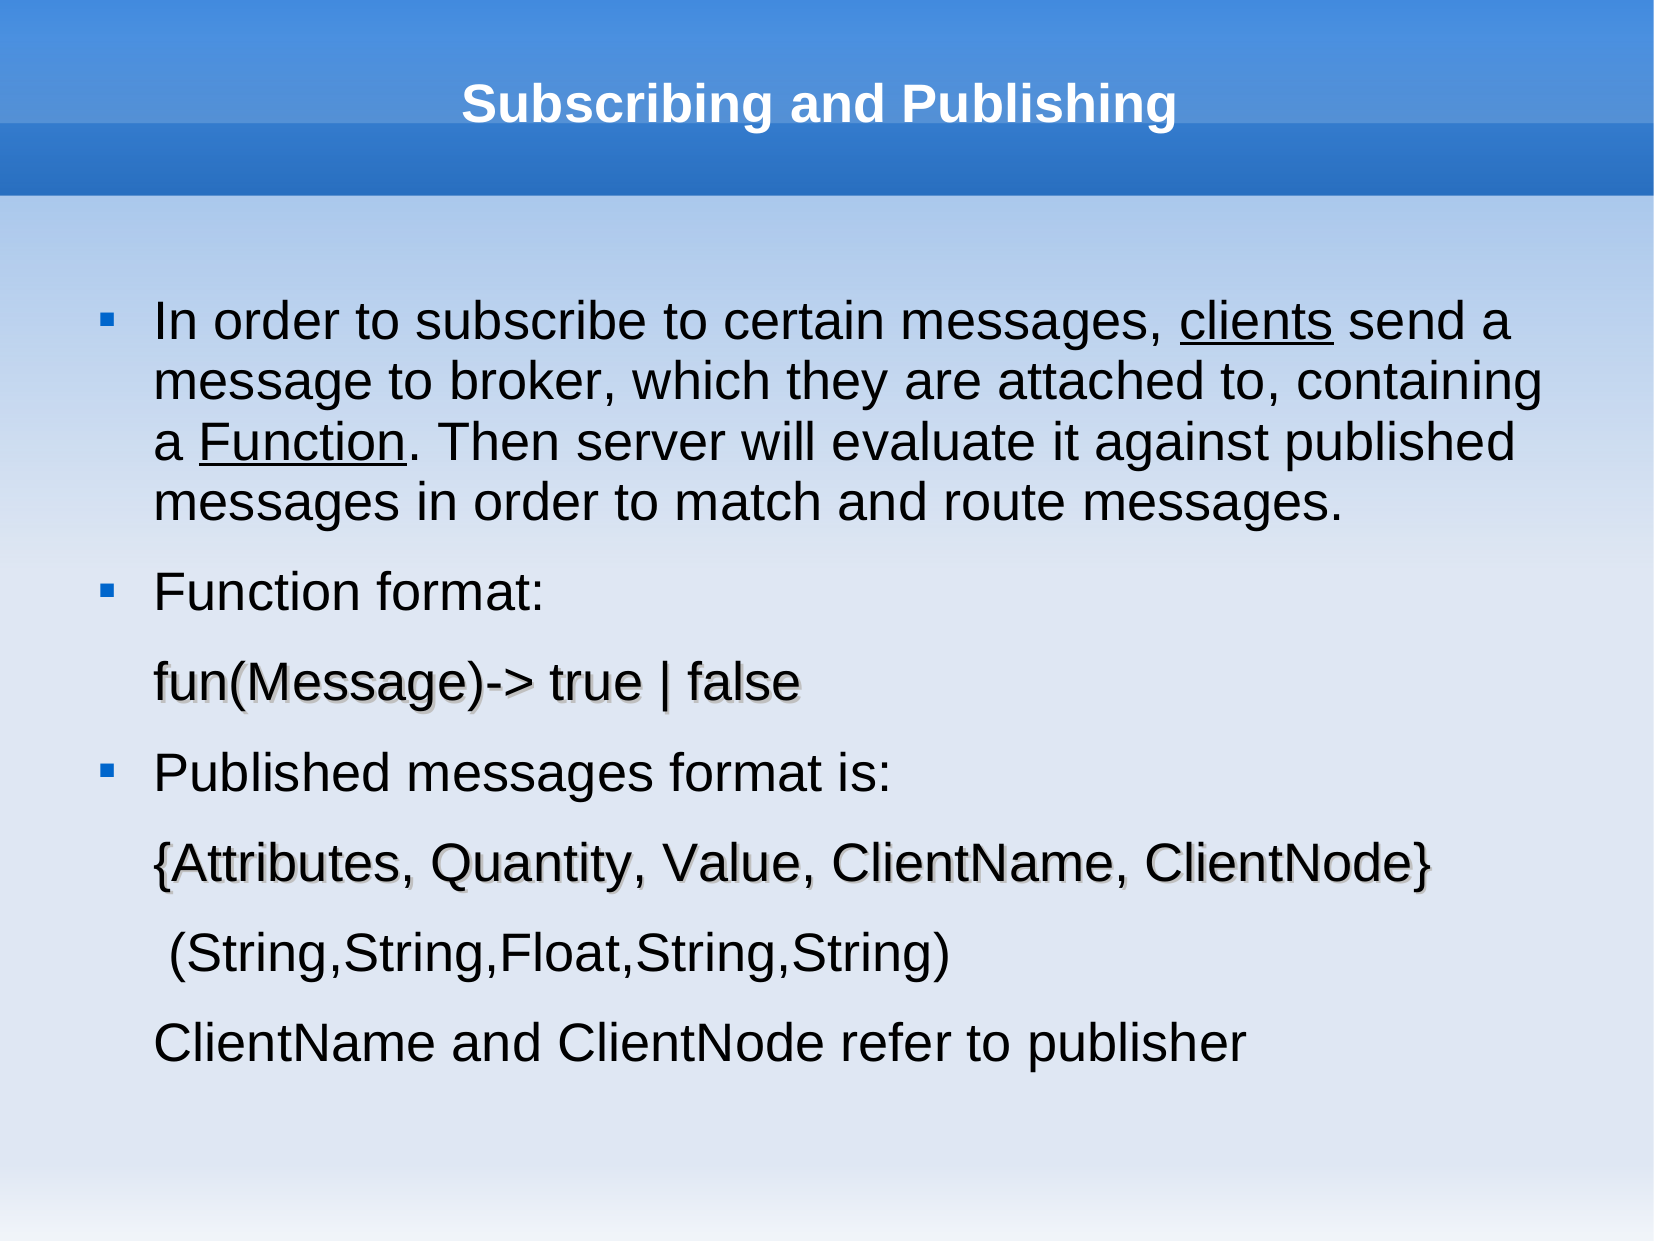

# Subscribing and Publishing
In order to subscribe to certain messages, clients send a message to broker, which they are attached to, containing a Function. Then server will evaluate it against published messages in order to match and route messages.
Function format:
fun(Message)-> true | false
Published messages format is:
{Attributes, Quantity, Value, ClientName, ClientNode}
 (String,String,Float,String,String)
ClientName and ClientNode refer to publisher